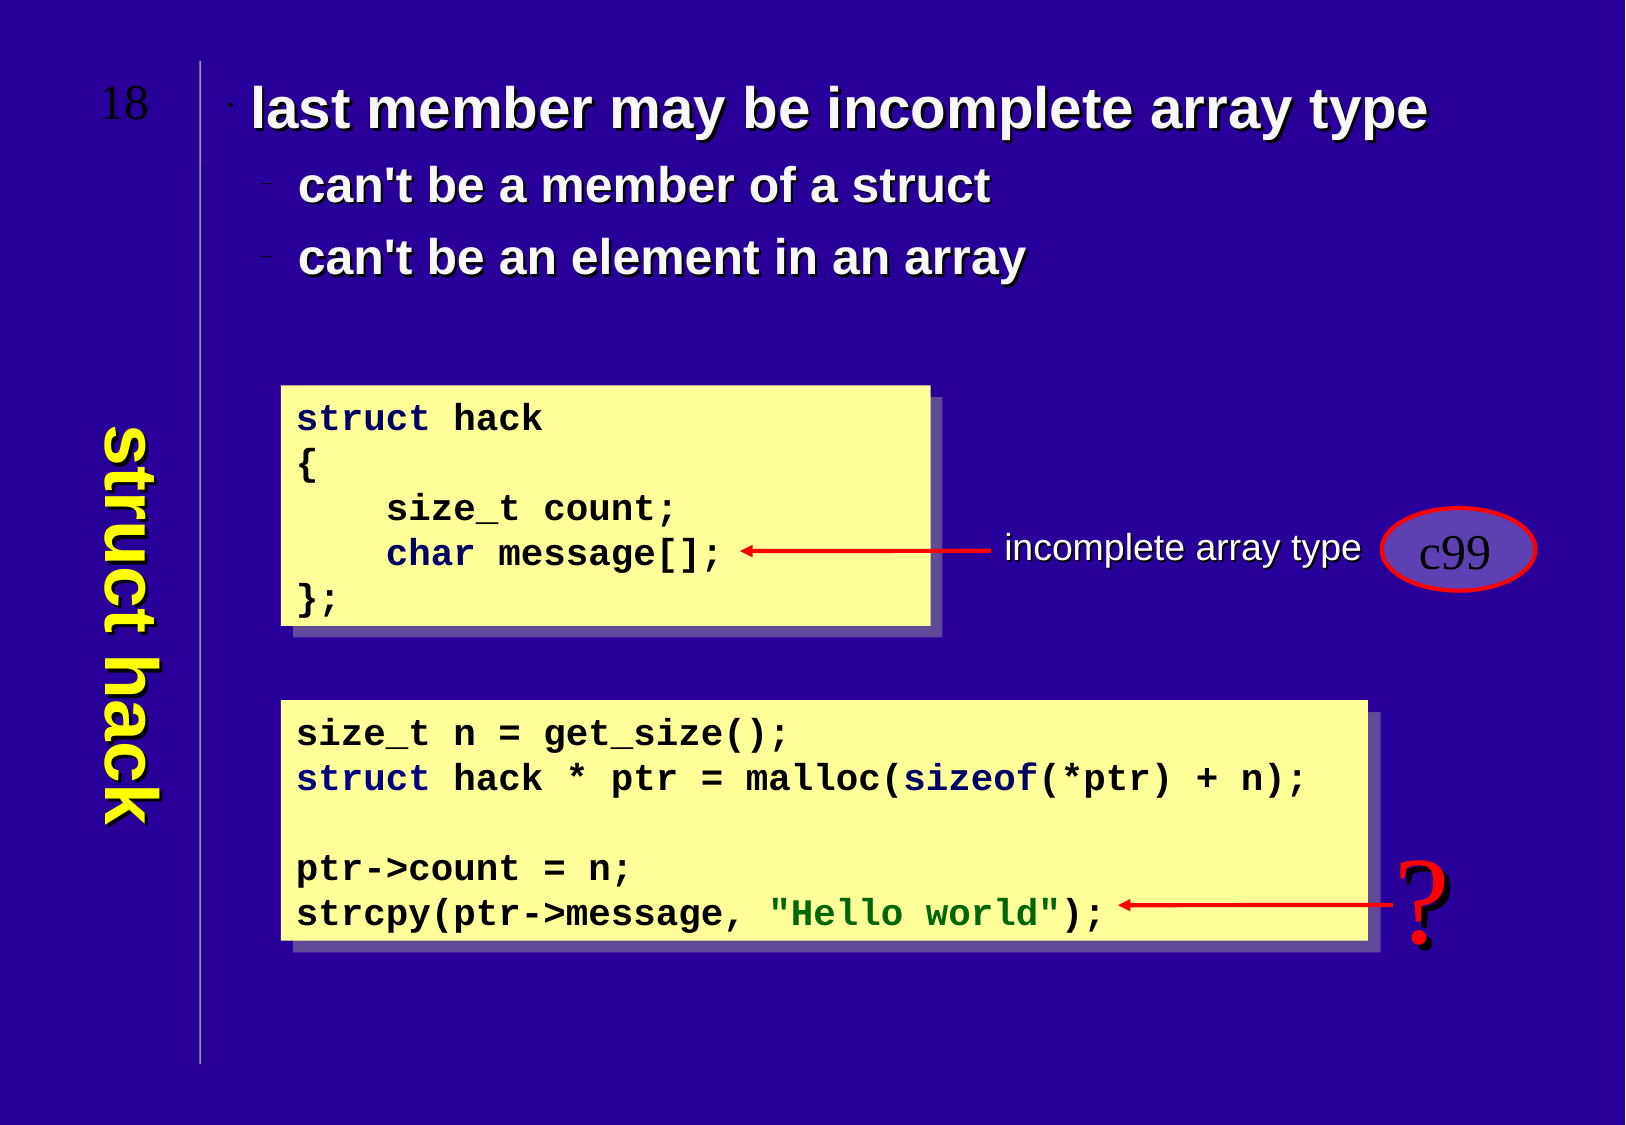

18
 last member may be incomplete array type
can't be a member of a struct
can't be an element in an array
# struct hack
struct hack
{
 size_t count;
 char message[];
};
c99
incomplete array type
size_t n = get_size();
struct hack * ptr = malloc(sizeof(*ptr) + n);
ptr->count = n;
strcpy(ptr->message, "Hello world");
?